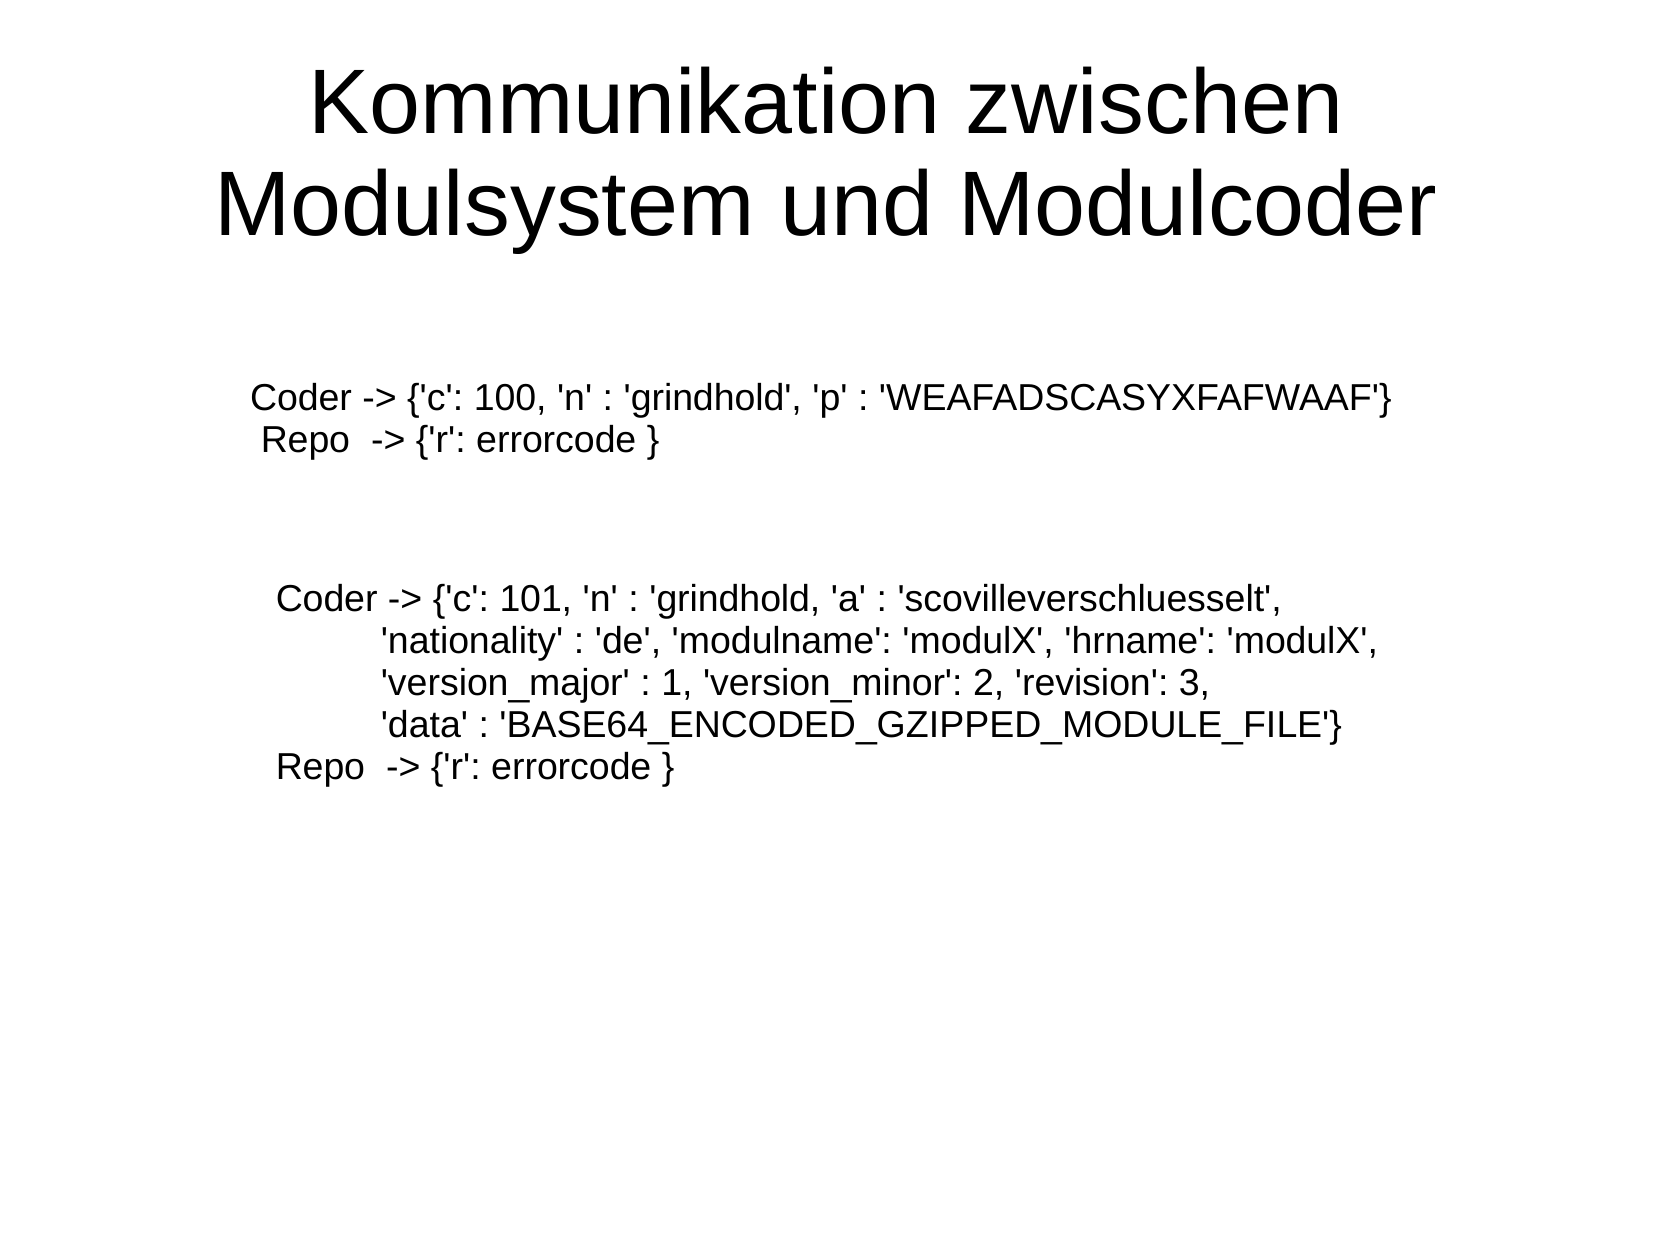

# Kommunikation zwischen Modulsystem und Modulcoder
 Coder -> {'c': 100, 'n' : 'grindhold', 'p' : 'WEAFADSCASYXFAFWAAF'}
 Repo -> {'r': errorcode }
 Coder -> {'c': 101, 'n' : 'grindhold, 'a' : 'scovilleverschluesselt',
 'nationality' : 'de', 'modulname': 'modulX', 'hrname': 'modulX',
 'version_major' : 1, 'version_minor': 2, 'revision': 3,
 'data' : 'BASE64_ENCODED_GZIPPED_MODULE_FILE'}
 Repo -> {'r': errorcode }